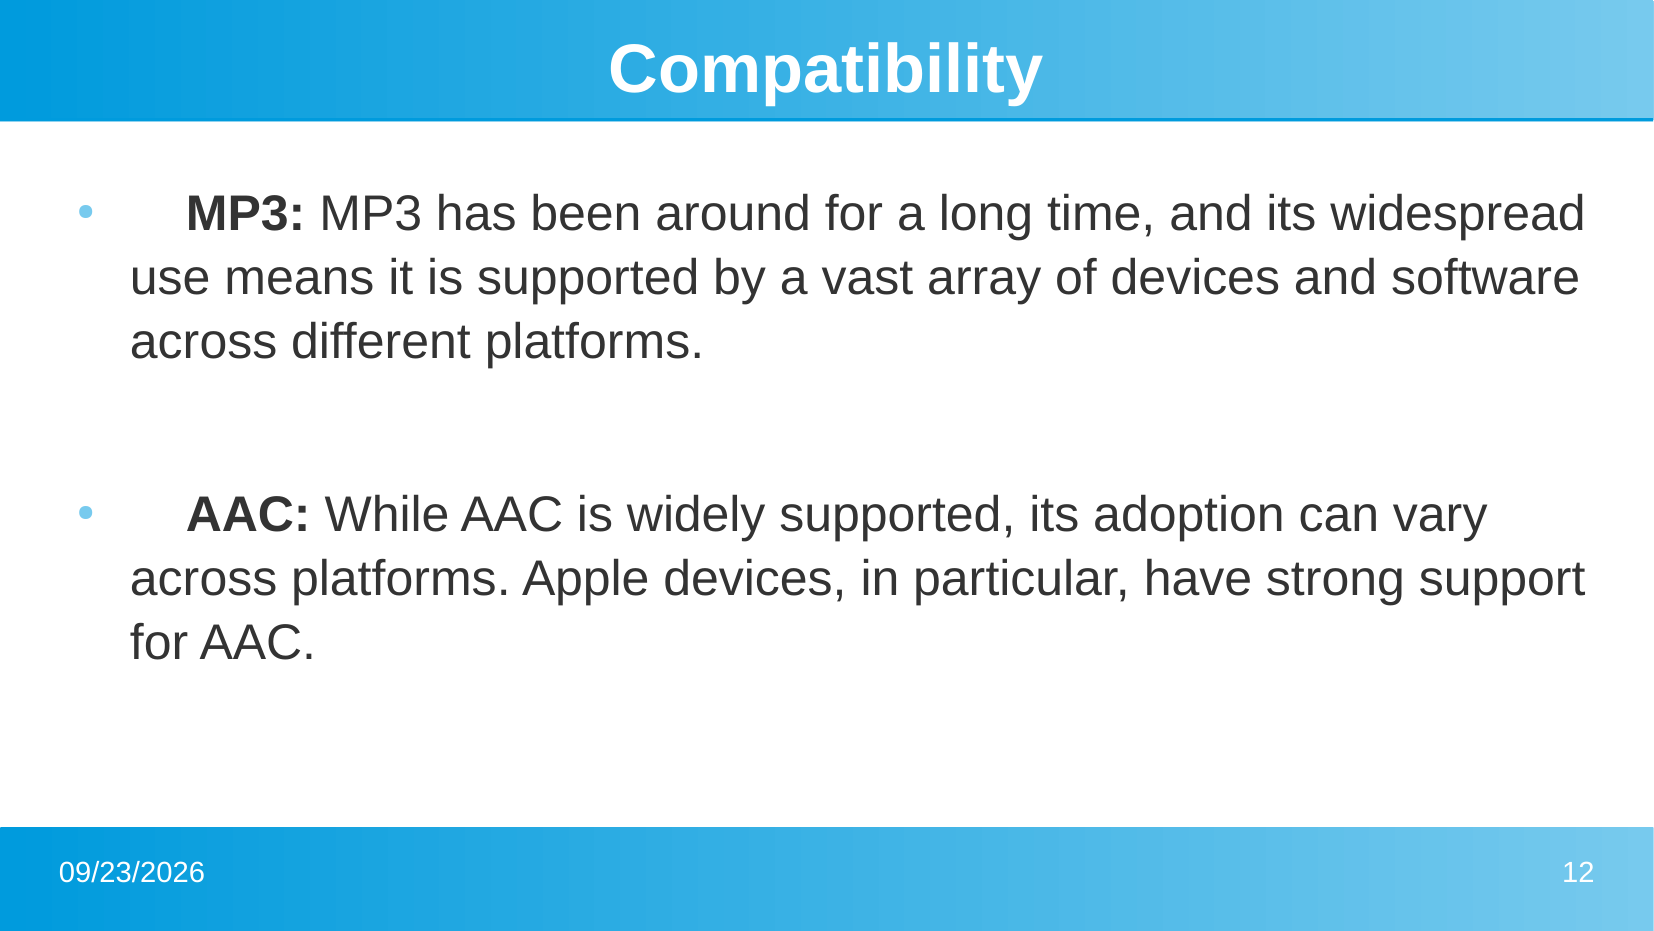

# Compatibility
 MP3: MP3 has been around for a long time, and its widespread use means it is supported by a vast array of devices and software across different platforms.
 AAC: While AAC is widely supported, its adoption can vary across platforms. Apple devices, in particular, have strong support for AAC.
12